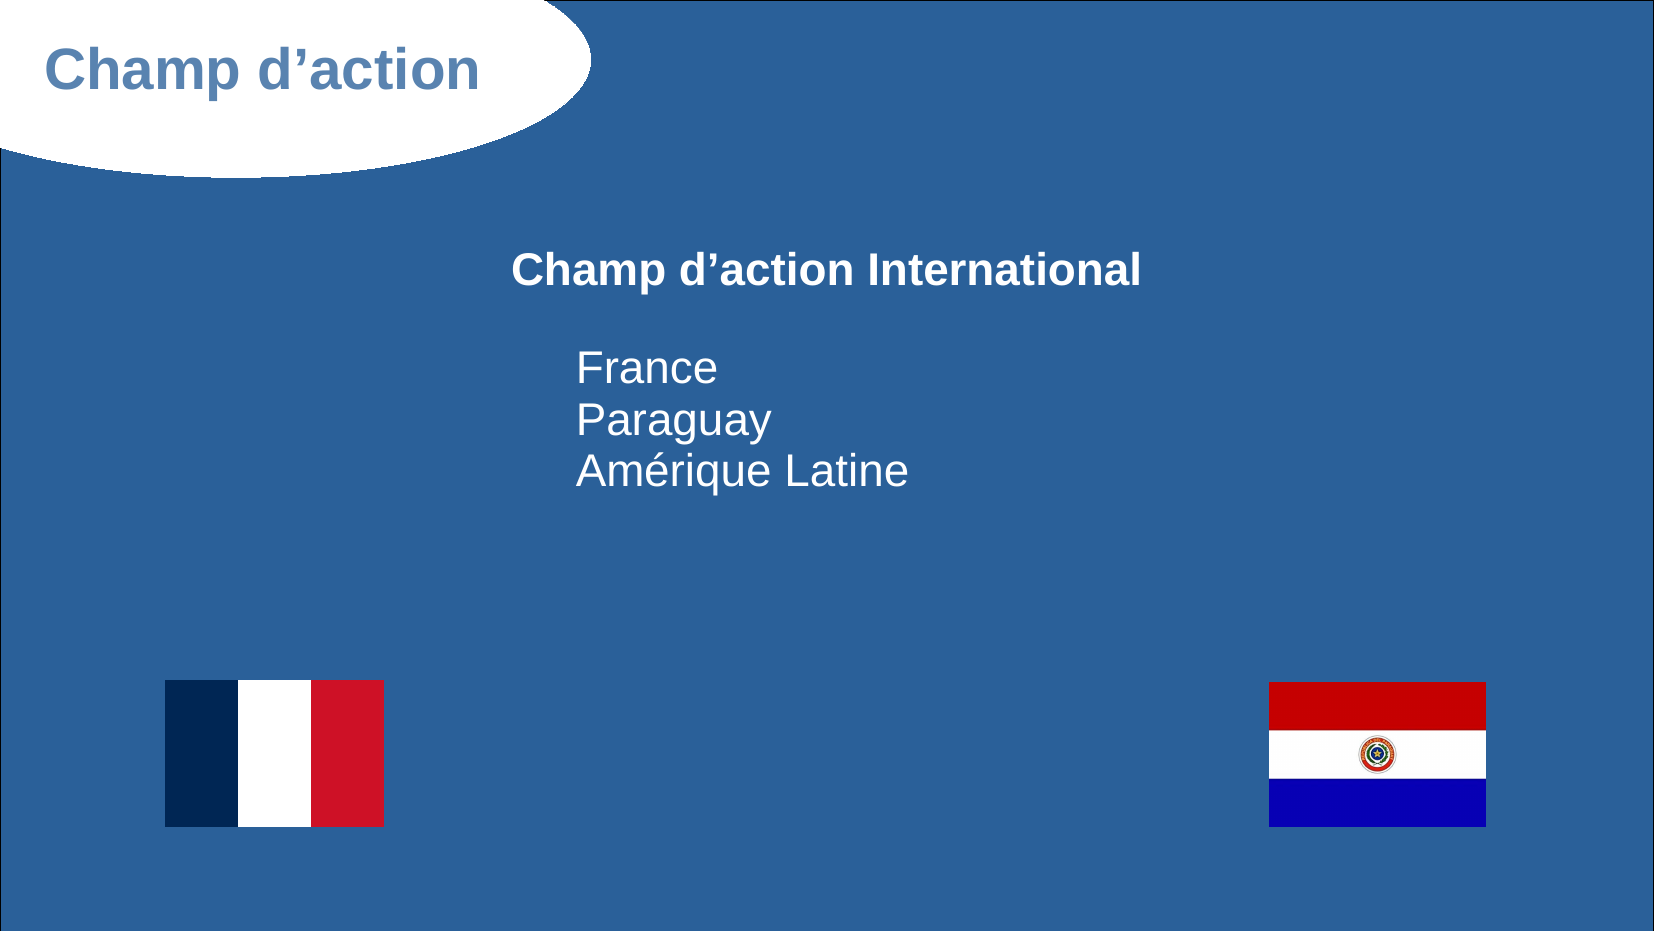

Champ d’action
Champ d’action International
France
Paraguay
Amérique Latine